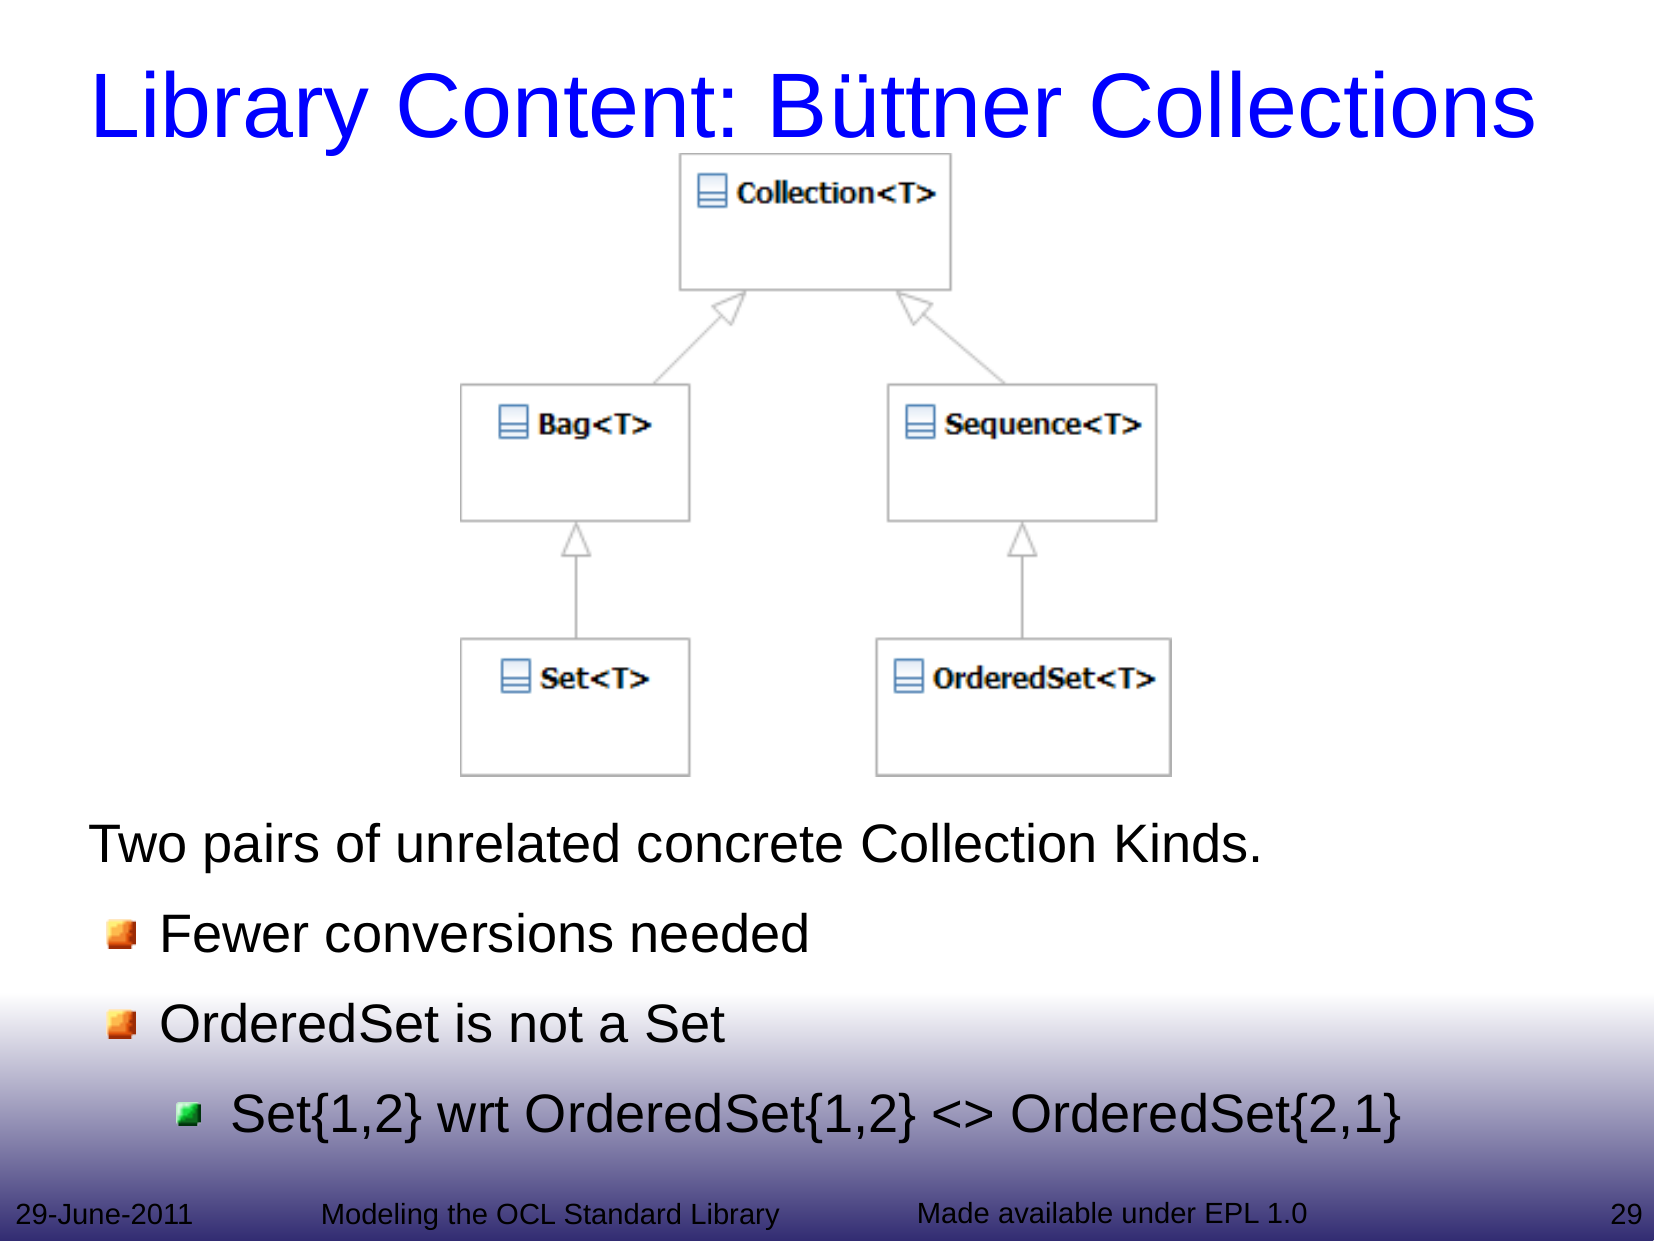

# Library Content: Büttner Collections
Two pairs of unrelated concrete Collection Kinds.
Fewer conversions needed
OrderedSet is not a Set
Set{1,2} wrt OrderedSet{1,2} <> OrderedSet{2,1}
29-June-2011
Modeling the OCL Standard Library
29